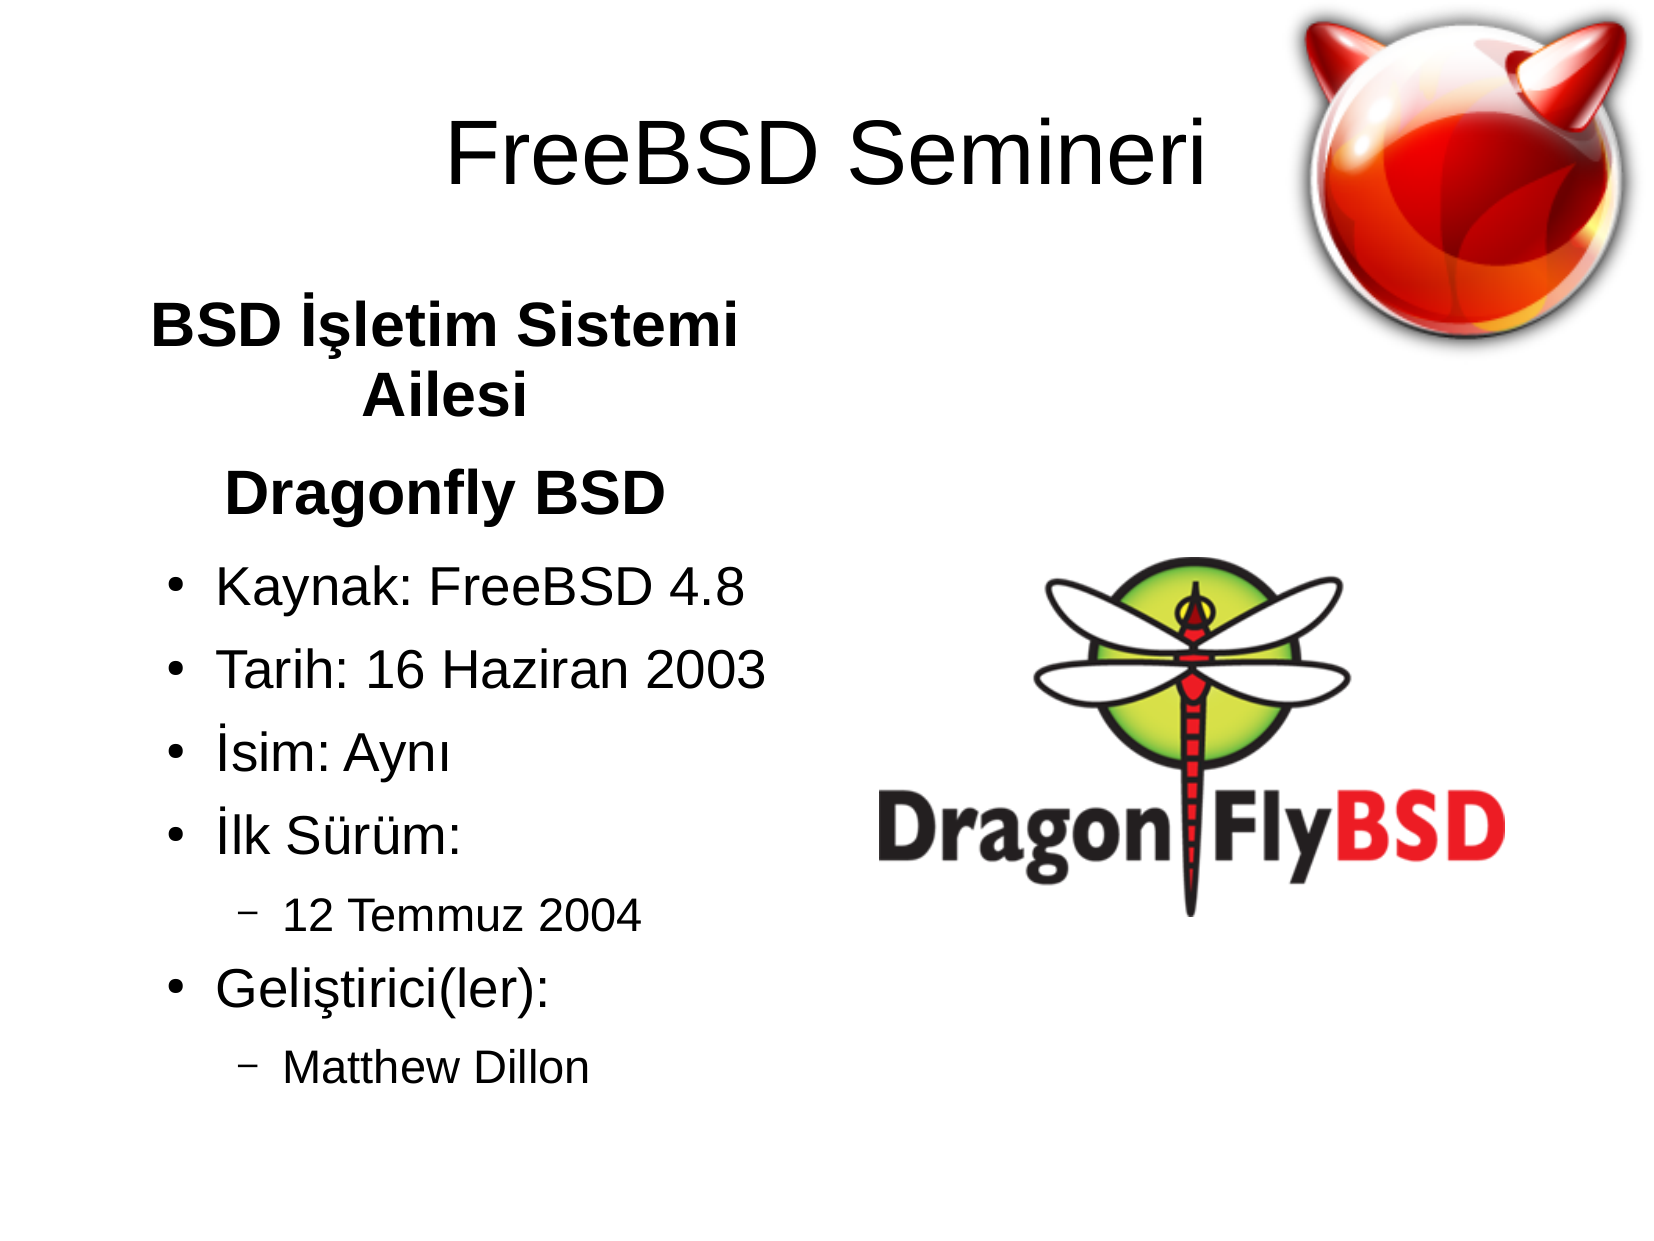

# FreeBSD Semineri
BSD İşletim Sistemi Ailesi
Dragonfly BSD
Kaynak: FreeBSD 4.8
Tarih: 16 Haziran 2003
İsim: Aynı
İlk Sürüm:
12 Temmuz 2004
Geliştirici(ler):
Matthew Dillon